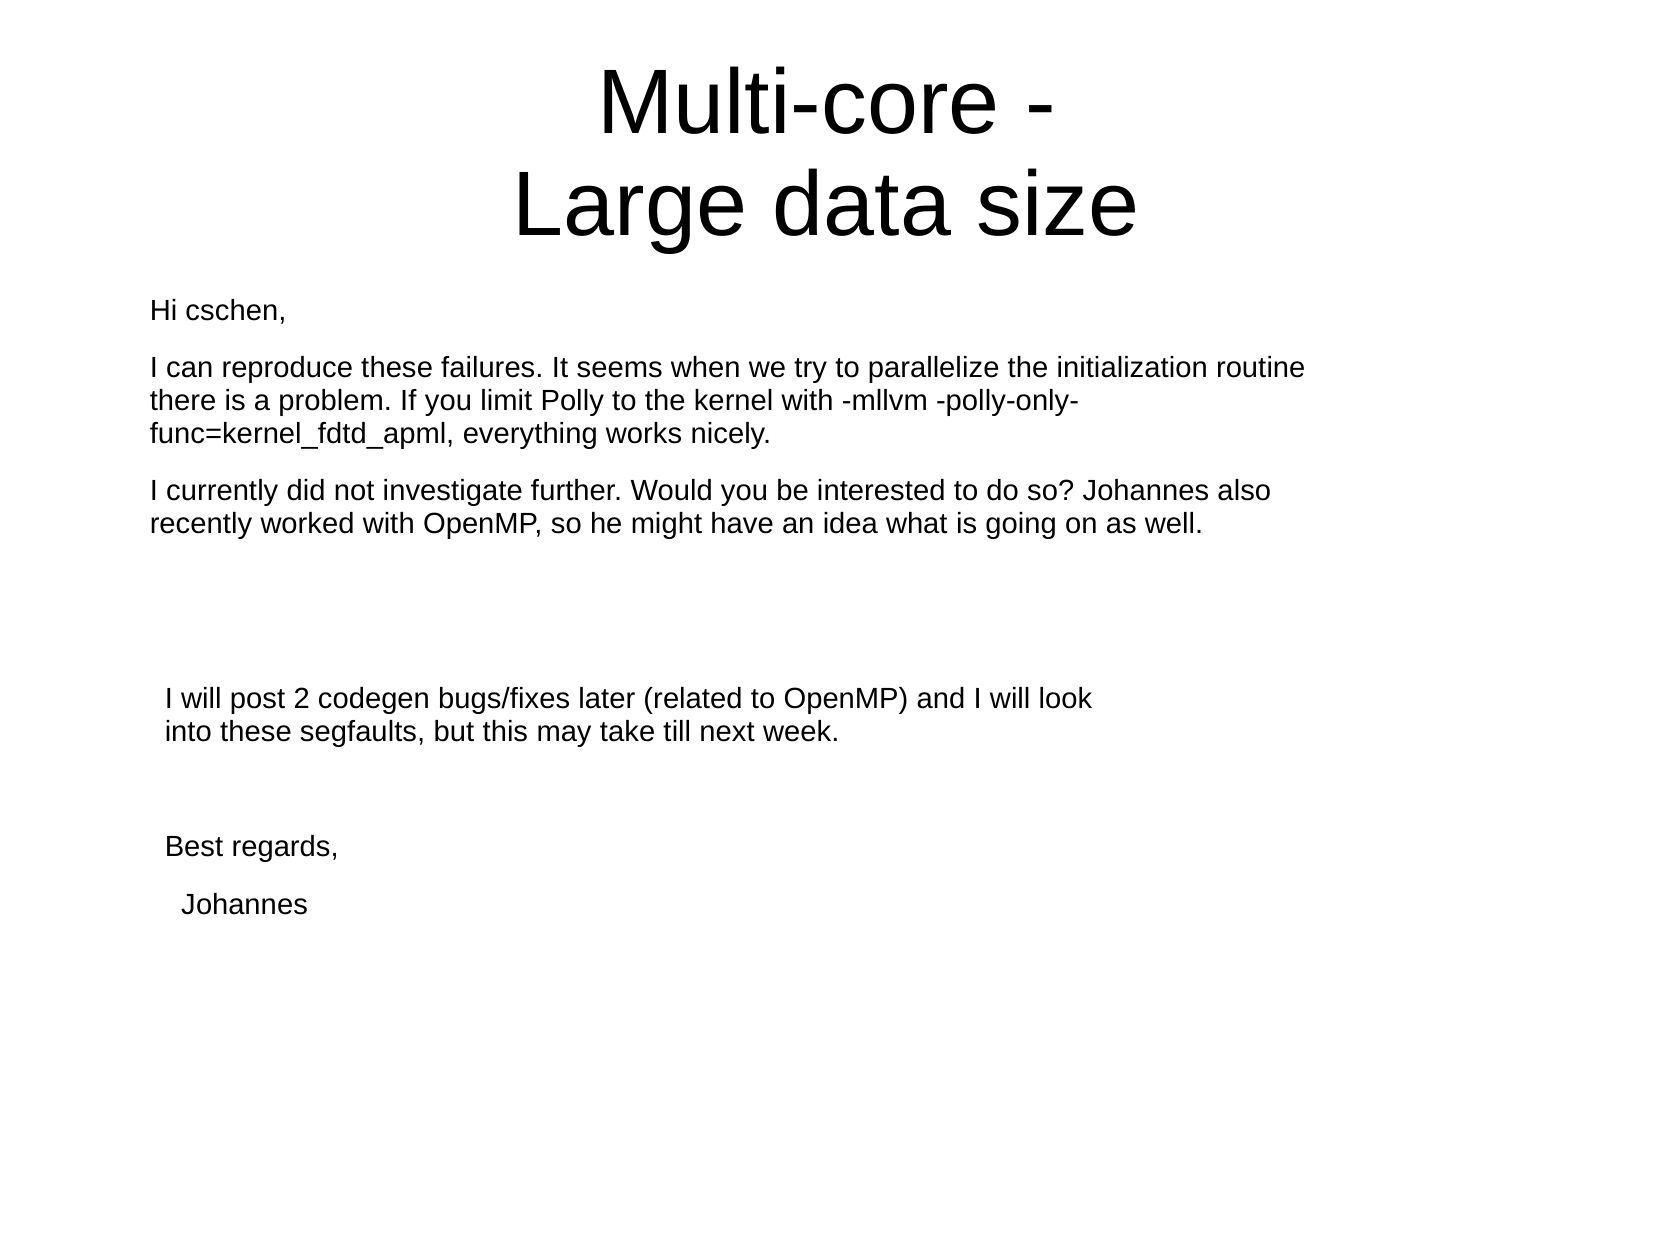

# Multi-core - Large data size
Hi cschen,
I can reproduce these failures. It seems when we try to parallelize the initialization routine there is a problem. If you limit Polly to the kernel with -mllvm -polly-only-func=kernel_fdtd_apml, everything works nicely.
I currently did not investigate further. Would you be interested to do so? Johannes also recently worked with OpenMP, so he might have an idea what is going on as well.
I will post 2 codegen bugs/fixes later (related to OpenMP) and I will look into these segfaults, but this may take till next week.
Best regards,
  Johannes